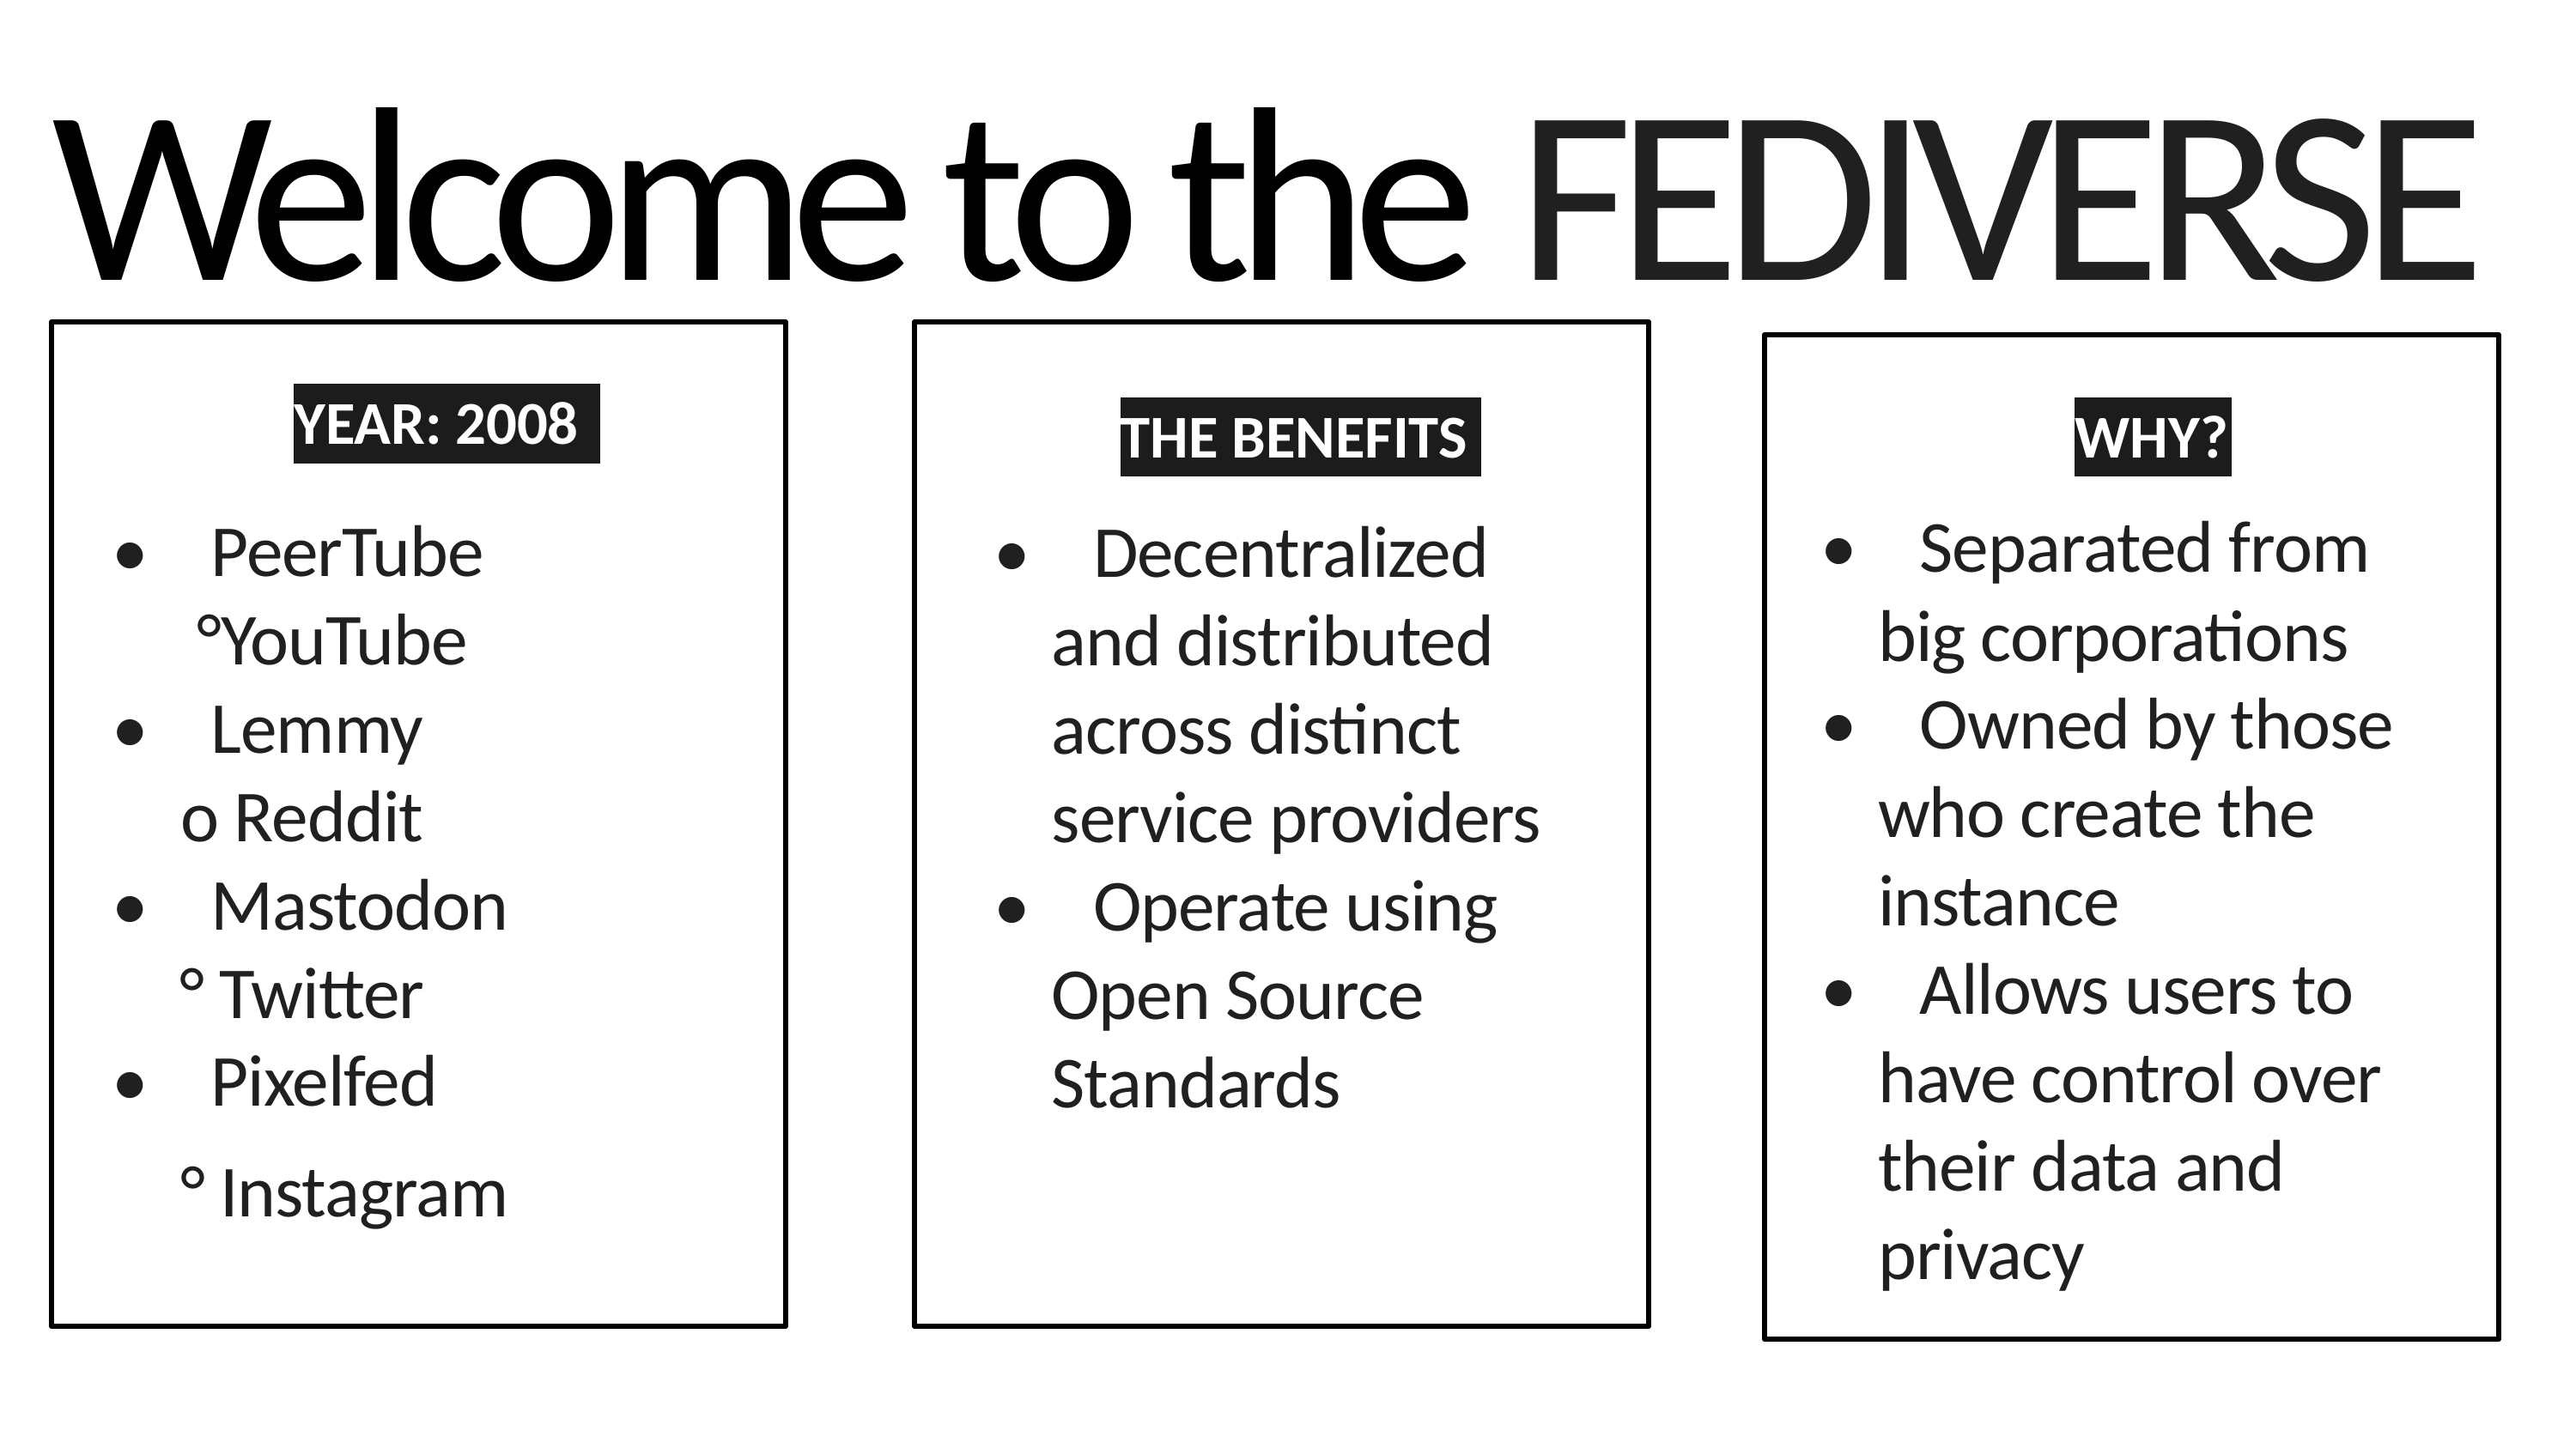

Welcome to the FEDIVERSE
YEAR: 2008
THE BENEFITS
WHY?
• Separated from big corporations
• Owned by those who create the instance
• Allows users to have control over their data and privacy
• PeerTube
°YouTube
• Lemmy
o Reddit
• Mastodon
° Twitter
• Pixelfed
° Instagram
• Decentralized and distributed across distinct service providers
• Operate using Open Source Standards